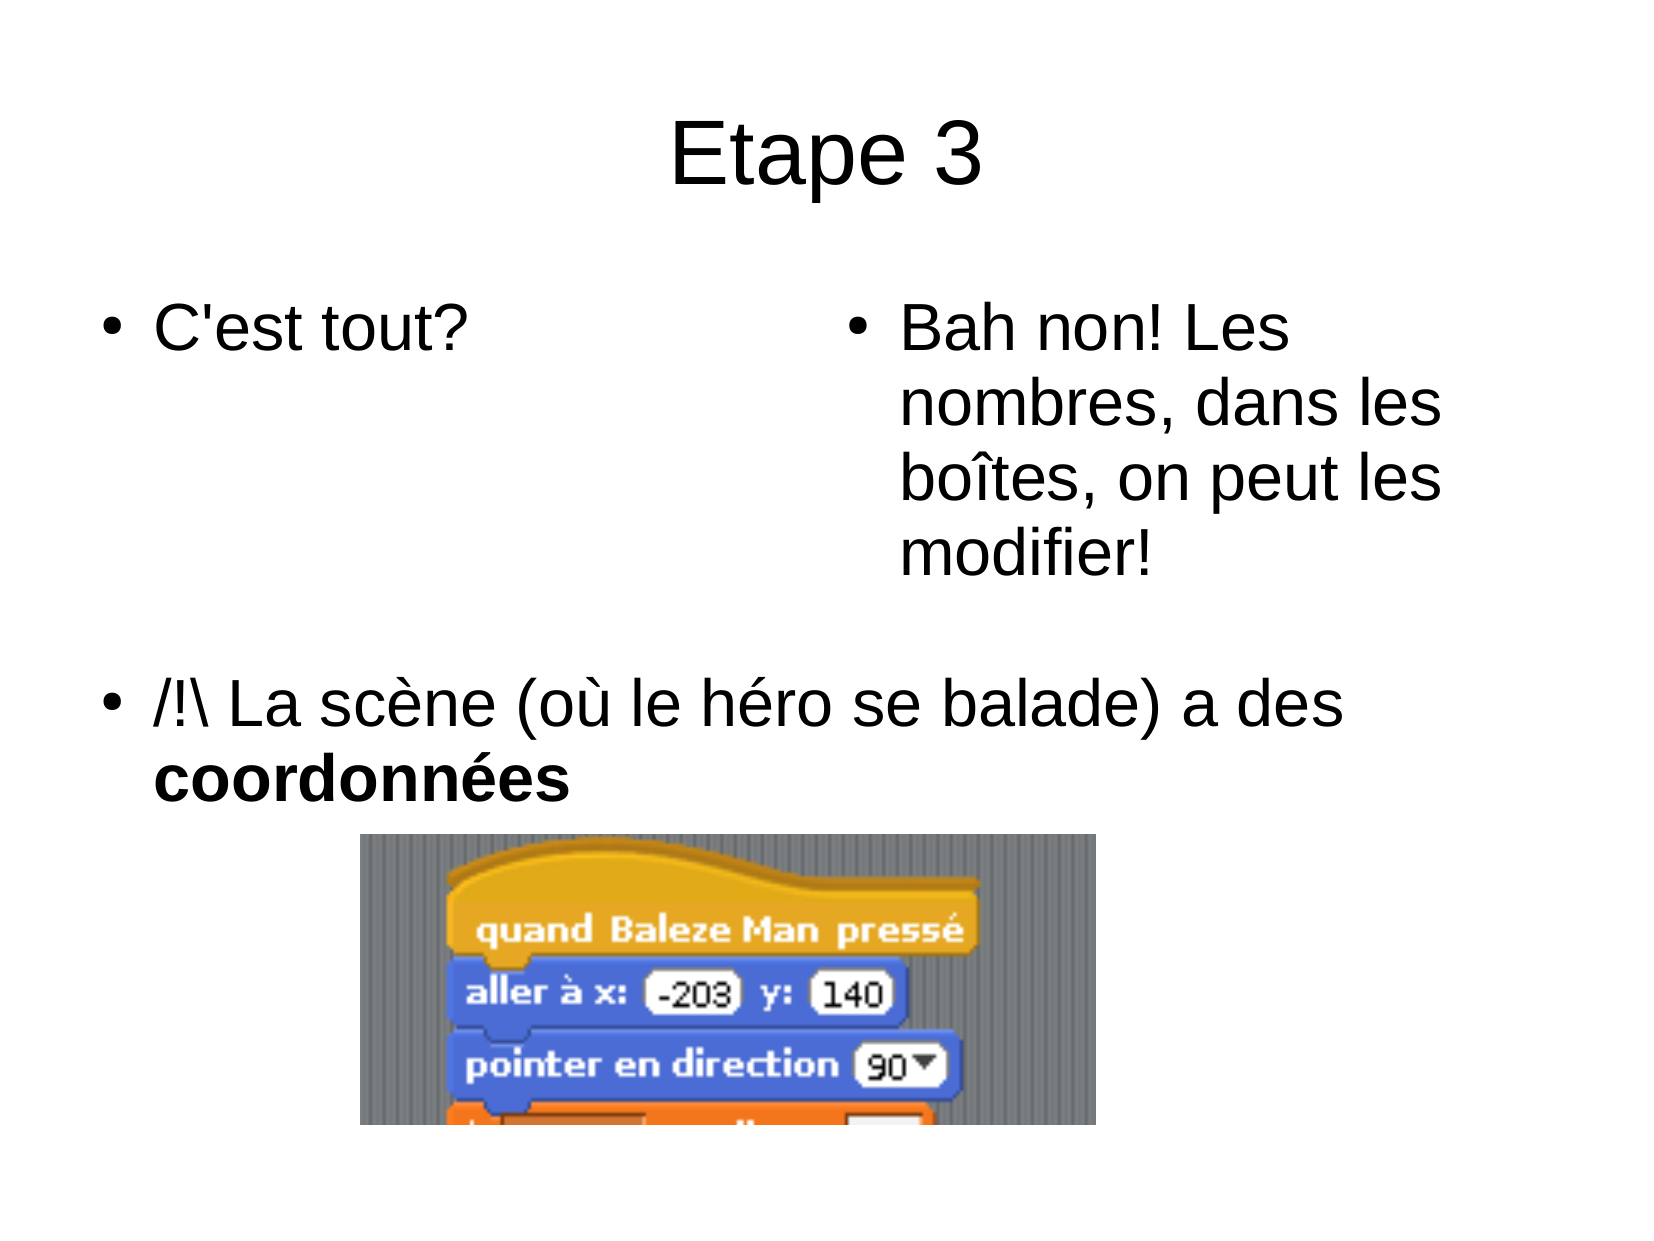

# Etape 3
C'est tout?
Bah non! Les nombres, dans les boîtes, on peut les modifier!
/!\ La scène (où le héro se balade) a des coordonnées